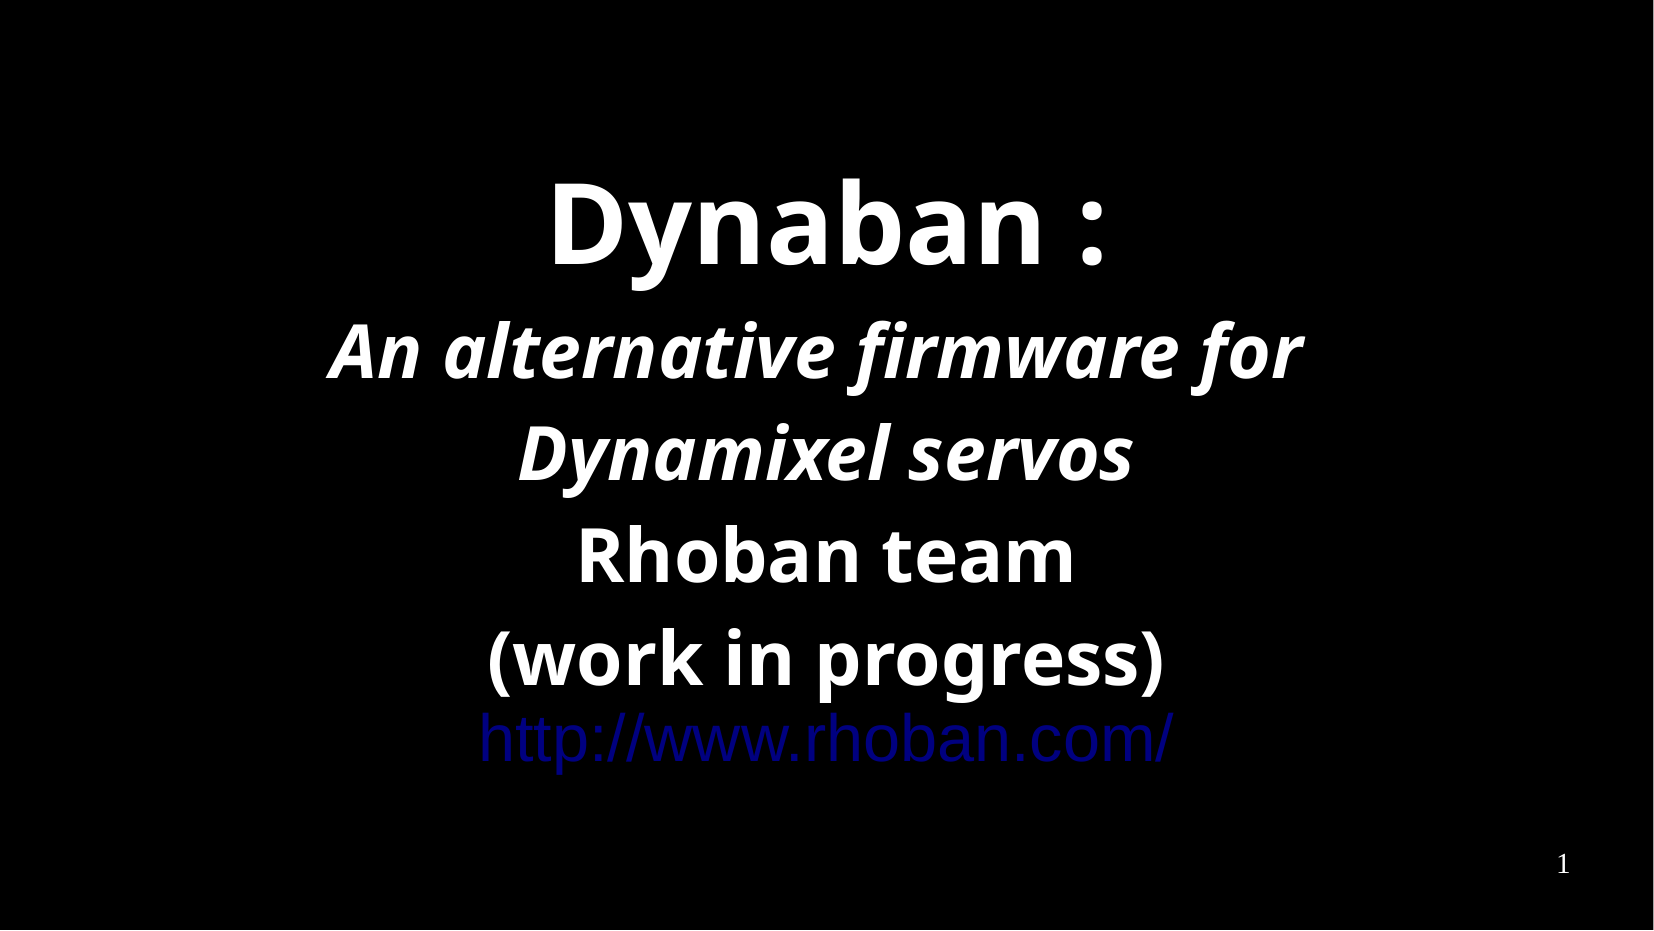

Dynaban :
An alternative firmware for
Dynamixel servos
Rhoban team
(work in progress)
# http://www.rhoban.com/
1